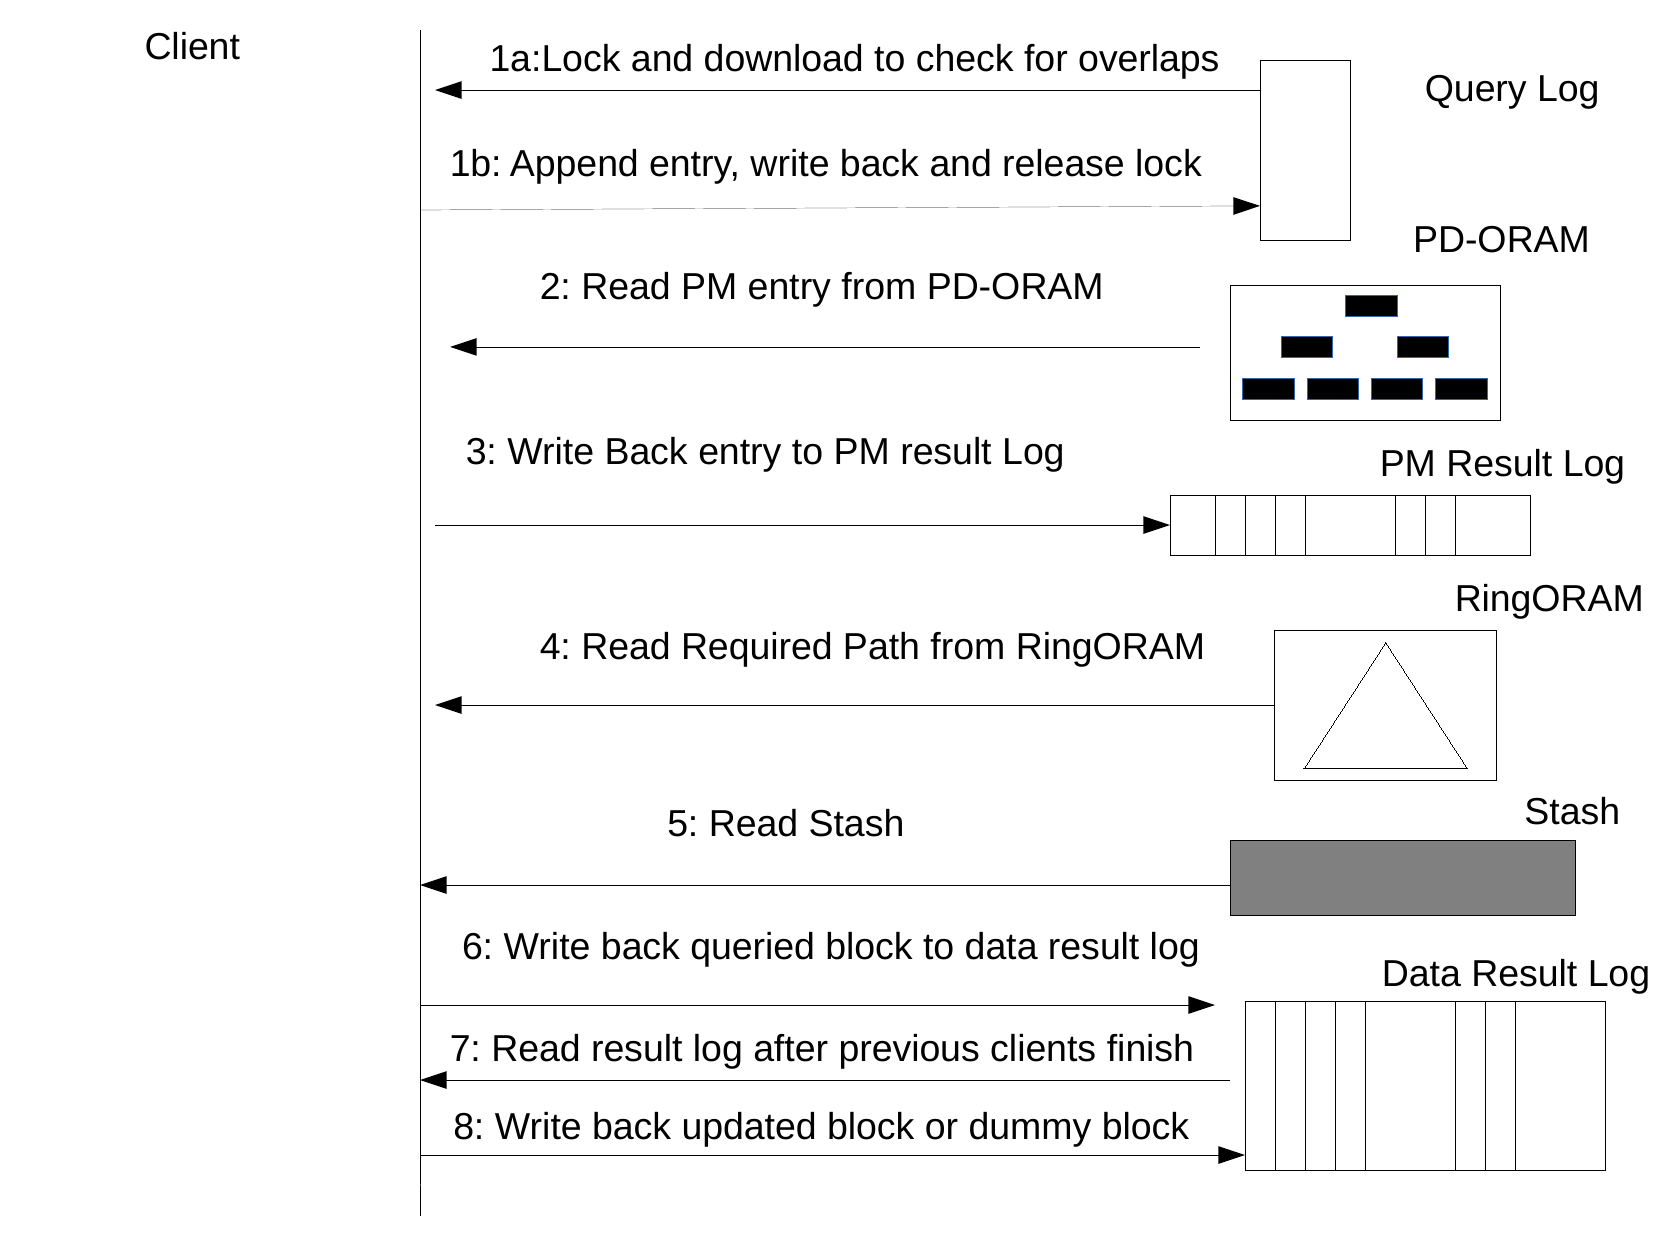

Client
1a:Lock and download to check for overlaps
Query Log
1b: Append entry, write back and release lock
PD-ORAM
2: Read PM entry from PD-ORAM
3: Write Back entry to PM result Log
PM Result Log
RingORAM
4: Read Required Path from RingORAM
Stash
5: Read Stash
6: Write back queried block to data result log
Data Result Log
7: Read result log after previous clients finish
8: Write back updated block or dummy block